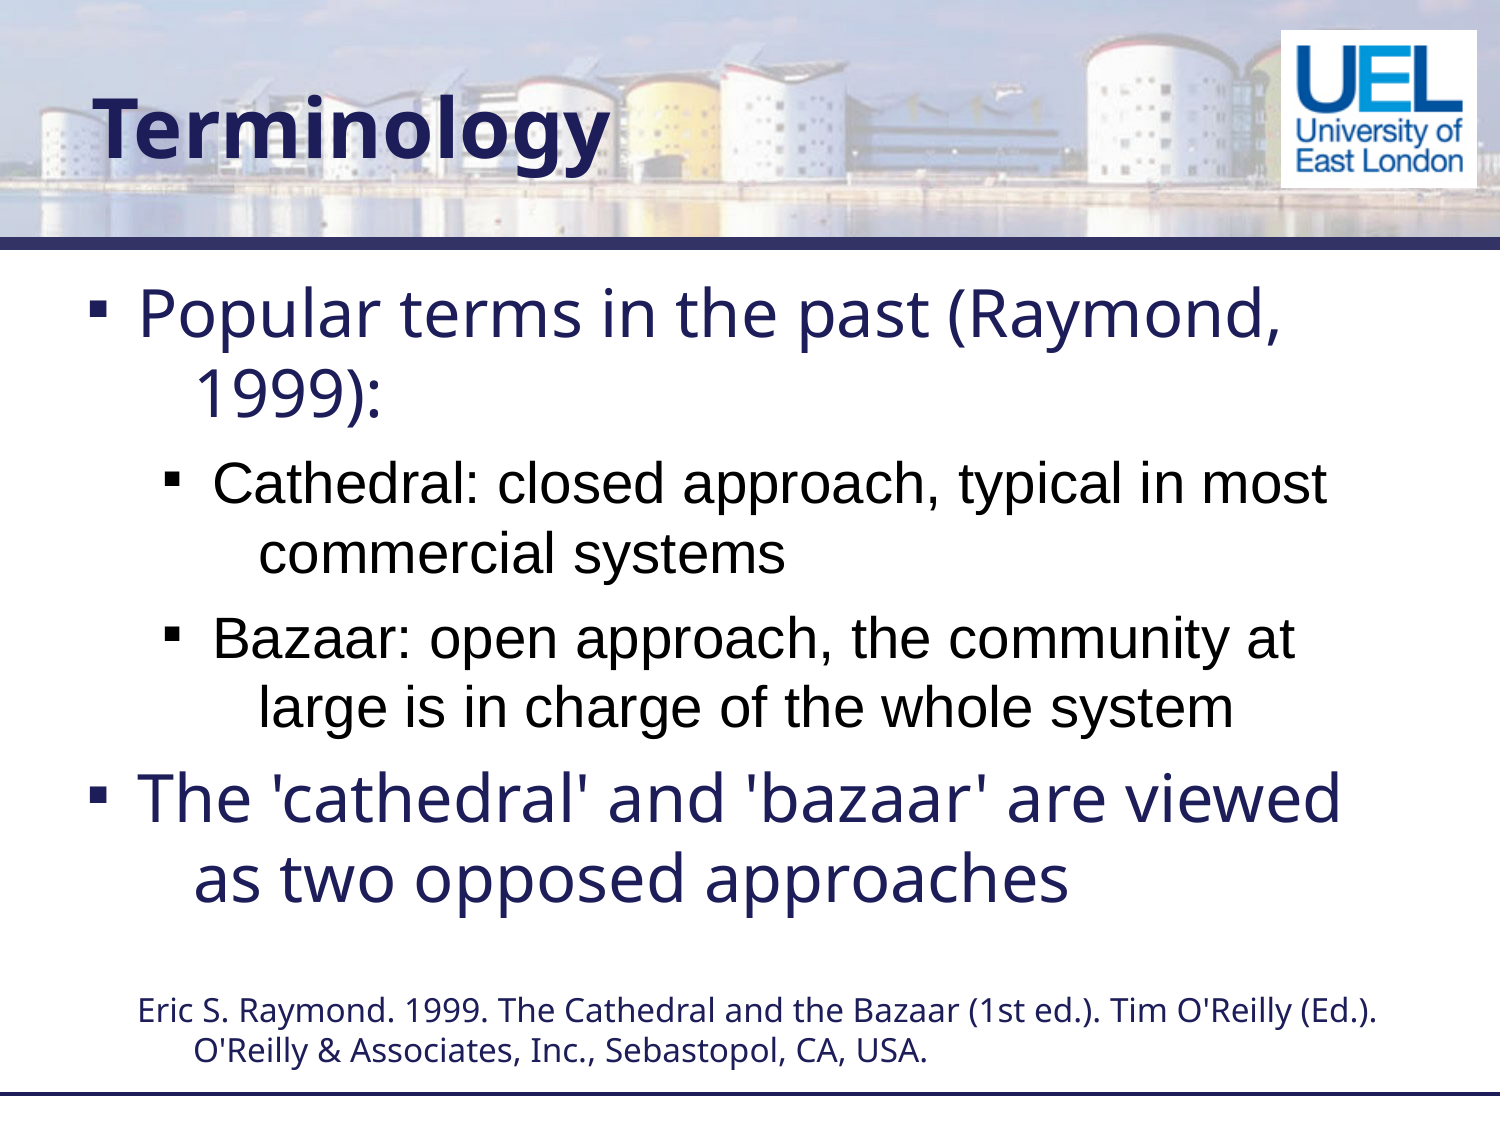

# Terminology
Popular terms in the past (Raymond, 1999):
Cathedral: closed approach, typical in most commercial systems
Bazaar: open approach, the community at large is in charge of the whole system
The 'cathedral' and 'bazaar' are viewed as two opposed approaches
Eric S. Raymond. 1999. The Cathedral and the Bazaar (1st ed.). Tim O'Reilly (Ed.). O'Reilly & Associates, Inc., Sebastopol, CA, USA.